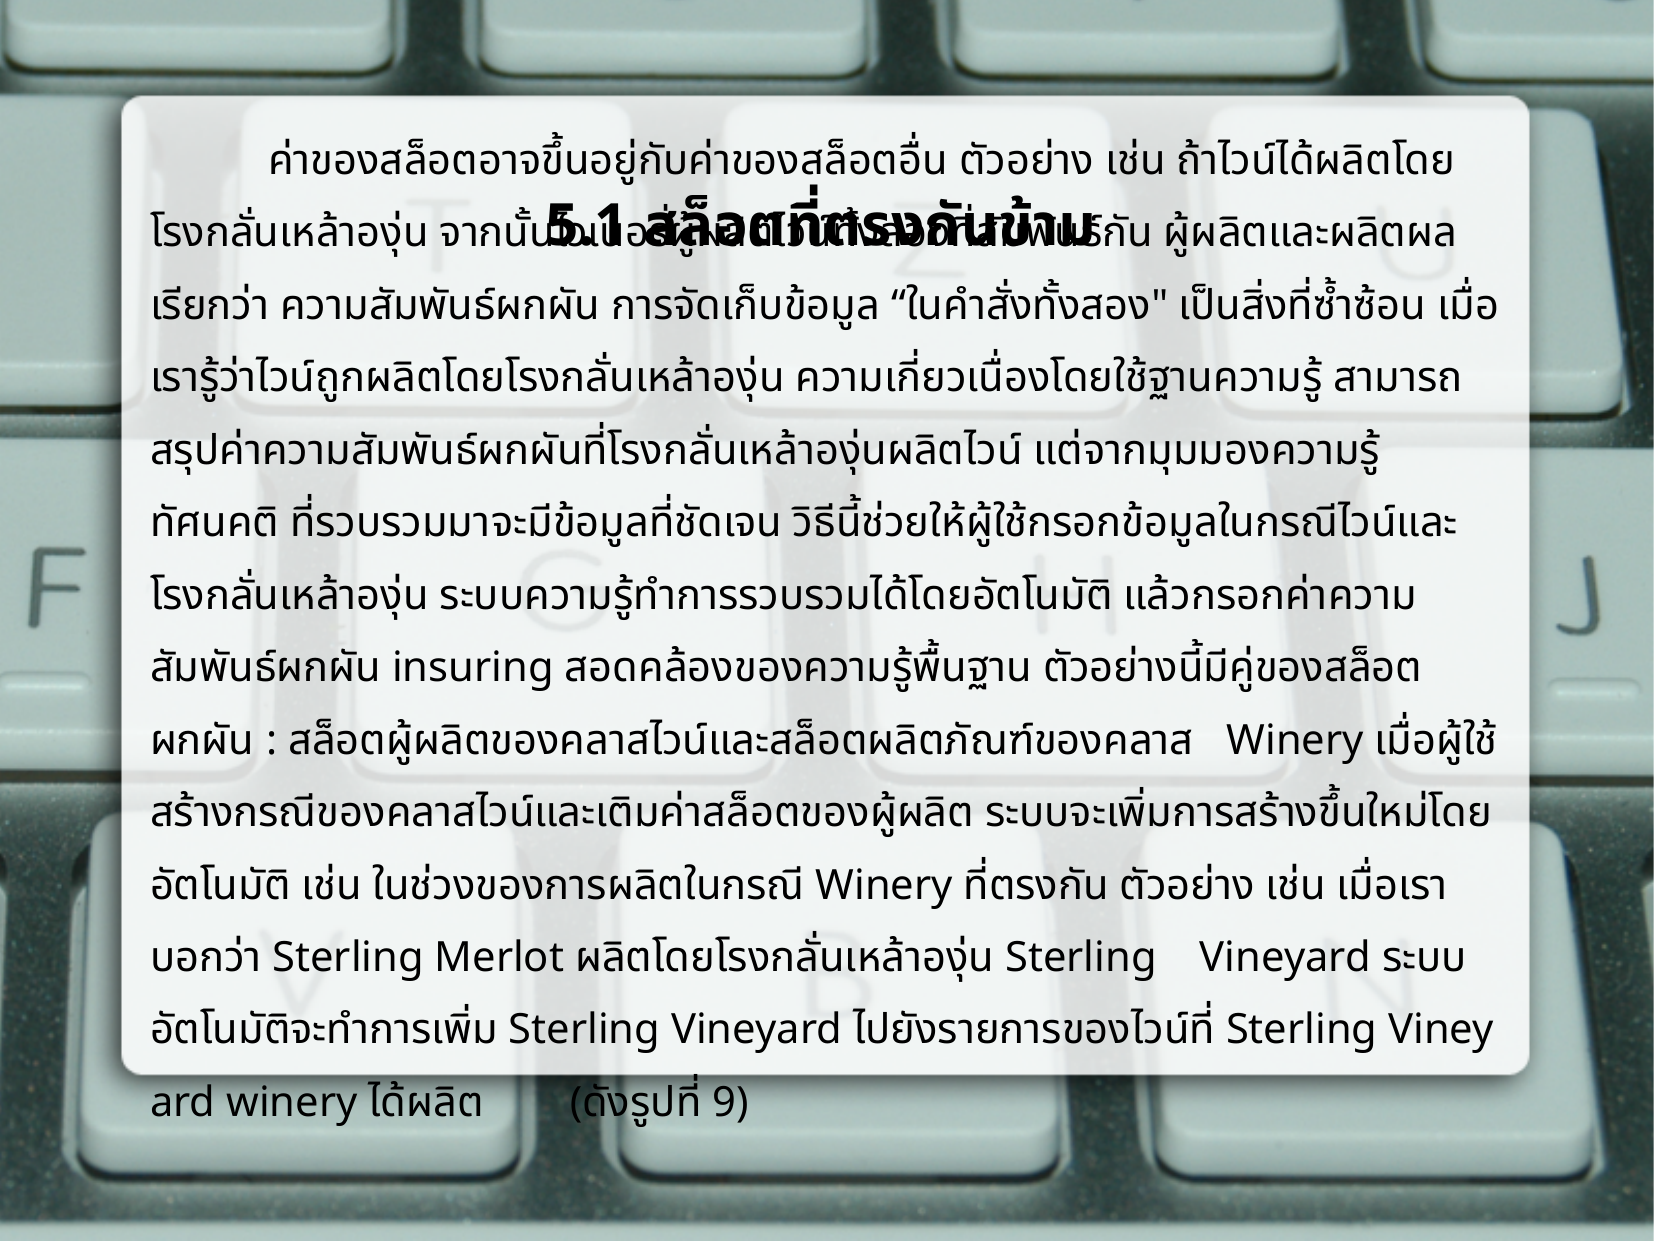

ค่าของสล็อตอาจขึ้นอยู่กับค่าของสล็อตอื่น ตัวอย่าง เช่น ถ้าไวน์ได้ผลิตโดยโรงกลั่นเหล้าองุ่น จากนั้นไวเนอรี่ผู้ผลิตไวน์ทั้งสองที่สัมพันธ์กัน ผู้ผลิตและผลิตผล เรียกว่า ความสัมพันธ์ผกผัน การจัดเก็บข้อมูล “ในคำสั่งทั้งสอง" เป็นสิ่งที่ซ้ำซ้อน เมื่อเรารู้ว่าไวน์ถูกผลิตโดยโรงกลั่นเหล้าองุ่น ความเกี่ยวเนื่องโดยใช้ฐานความรู้ สามารถสรุปค่าความสัมพันธ์ผกผันที่โรงกลั่นเหล้าองุ่นผลิตไวน์ แต่จากมุมมองความรู้ ทัศนคติ ที่รวบรวมมาจะมีข้อมูลที่ชัดเจน วิธีนี้ช่วยให้ผู้ใช้กรอกข้อมูลในกรณีไวน์และโรงกลั่นเหล้าองุ่น ระบบความรู้ทำการรวบรวมได้โดยอัตโนมัติ แล้วกรอกค่าความสัมพันธ์ผกผัน insuring สอดคล้องของความรู้พื้นฐาน ตัวอย่างนี้มีคู่ของสล็อตผกผัน : สล็อตผู้ผลิตของคลาสไวน์และสล็อตผลิตภัณฑ์ของคลาส Winery เมื่อผู้ใช้สร้างกรณีของคลาสไวน์และเติมค่าสล็อตของผู้ผลิต ระบบจะเพิ่มการสร้างขึ้นใหม่โดยอัตโนมัติ เช่น ในช่วงของการผลิตในกรณี Winery ที่ตรงกัน ตัวอย่าง เช่น เมื่อเราบอกว่า Sterling Merlot ผลิตโดยโรงกลั่นเหล้าองุ่น Sterling Vineyard ระบบอัตโนมัติจะทำการเพิ่ม Sterling Vineyard ไปยังรายการของไวน์ที่ Sterling Vineyard winery ได้ผลิต (ดังรูปที่ 9)
# 5.1 สล็อตที่ตรงกันข้าม